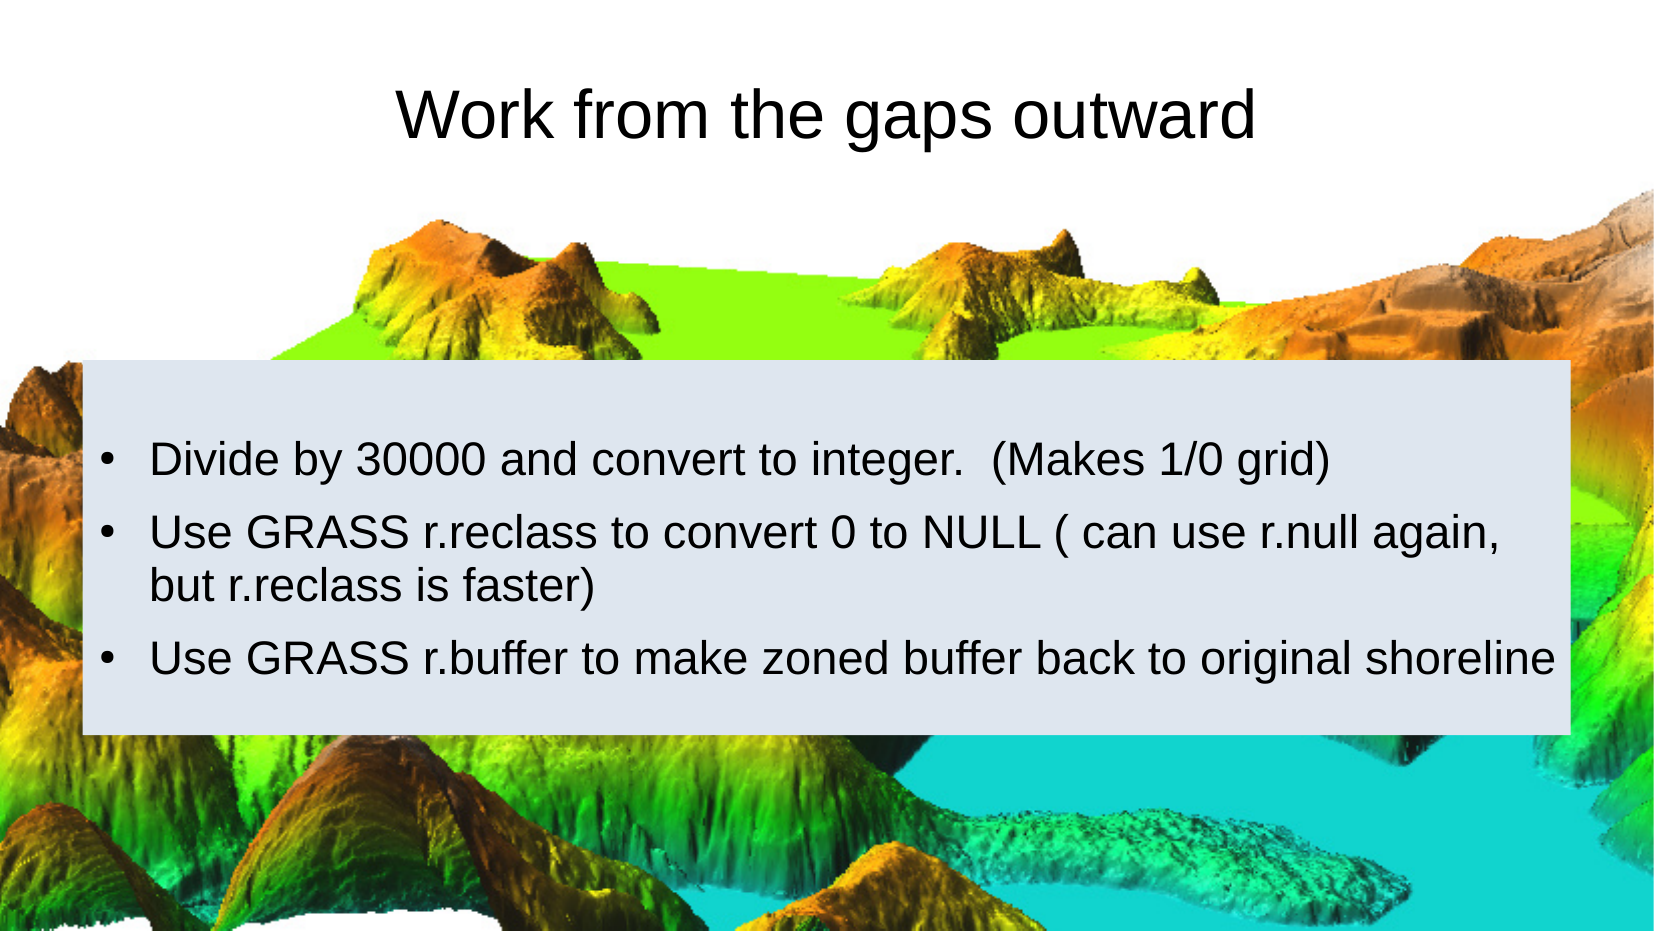

# Work from the gaps outward
Divide by 30000 and convert to integer. (Makes 1/0 grid)
Use GRASS r.reclass to convert 0 to NULL ( can use r.null again, but r.reclass is faster)
Use GRASS r.buffer to make zoned buffer back to original shoreline